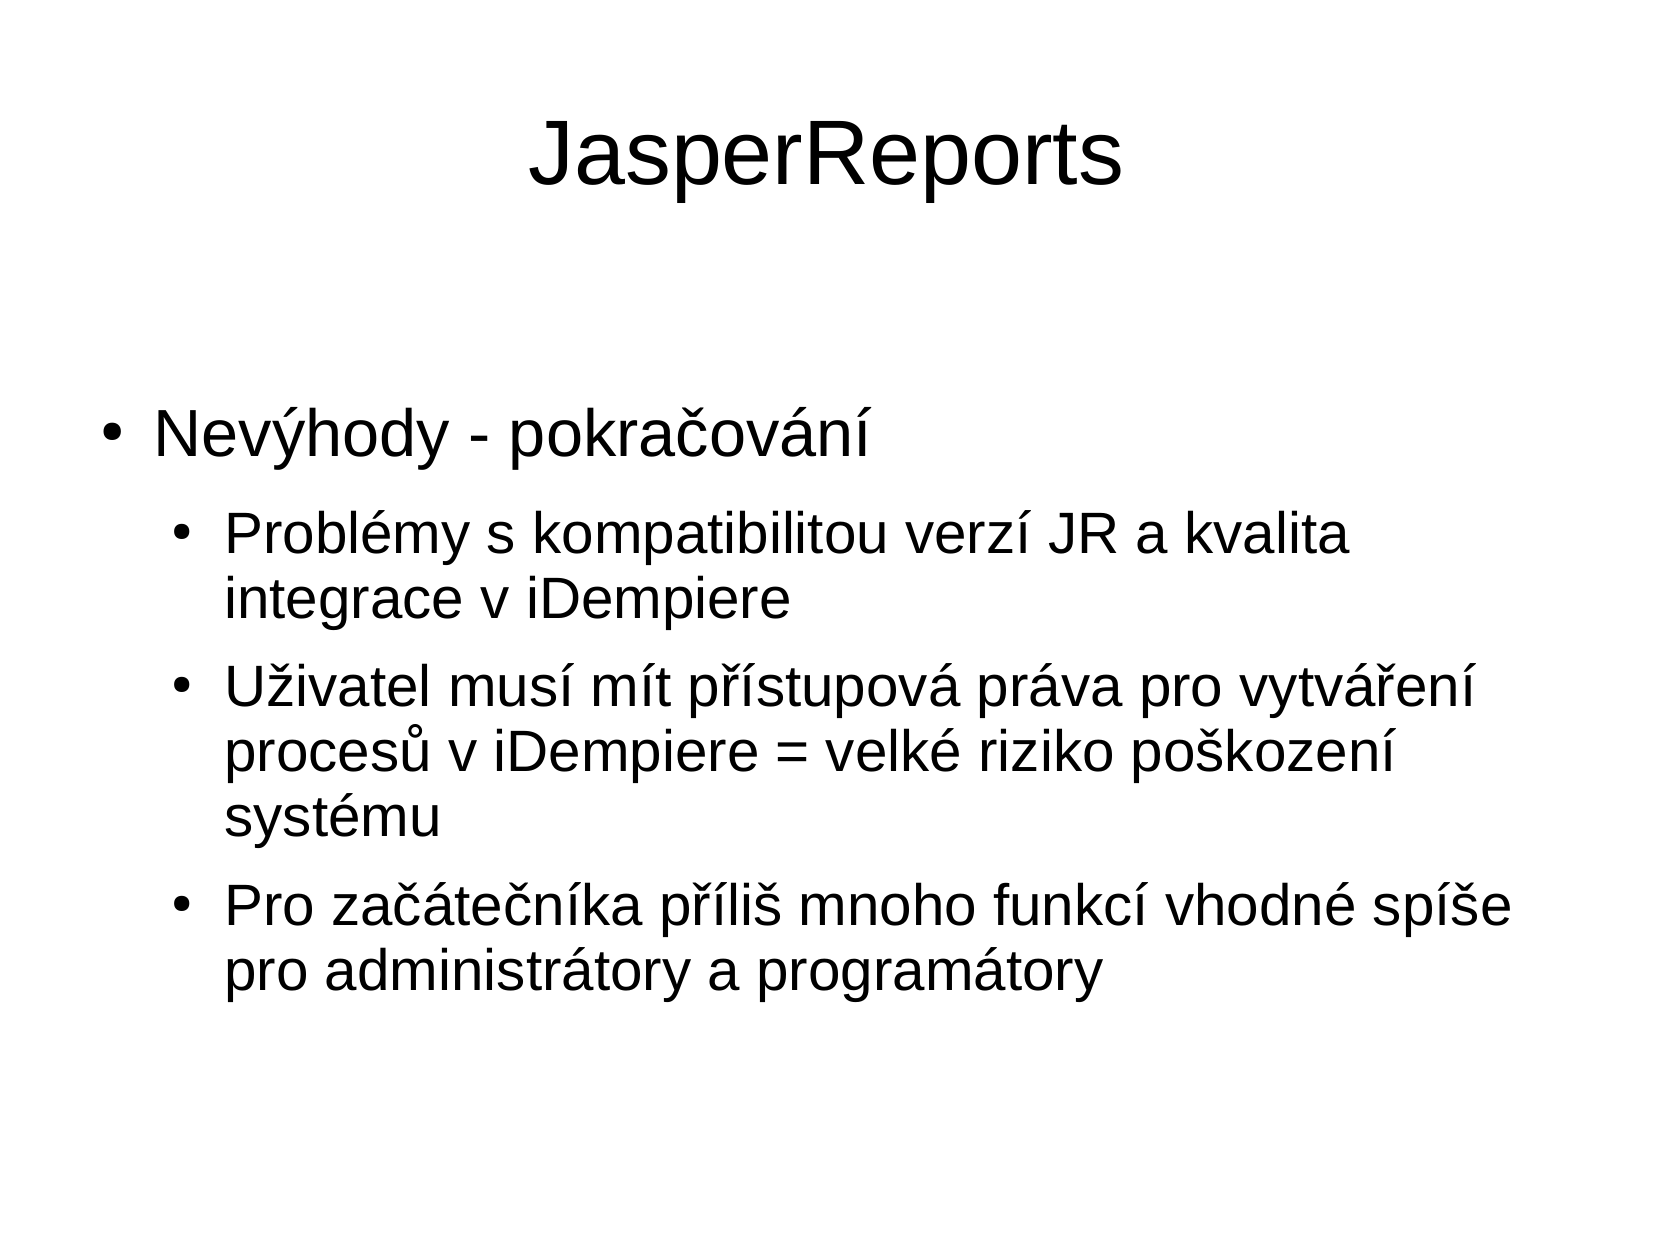

# JasperReports
Nevýhody - pokračování
Problémy s kompatibilitou verzí JR a kvalita integrace v iDempiere
Uživatel musí mít přístupová práva pro vytváření procesů v iDempiere = velké riziko poškození systému
Pro začátečníka příliš mnoho funkcí vhodné spíše pro administrátory a programátory